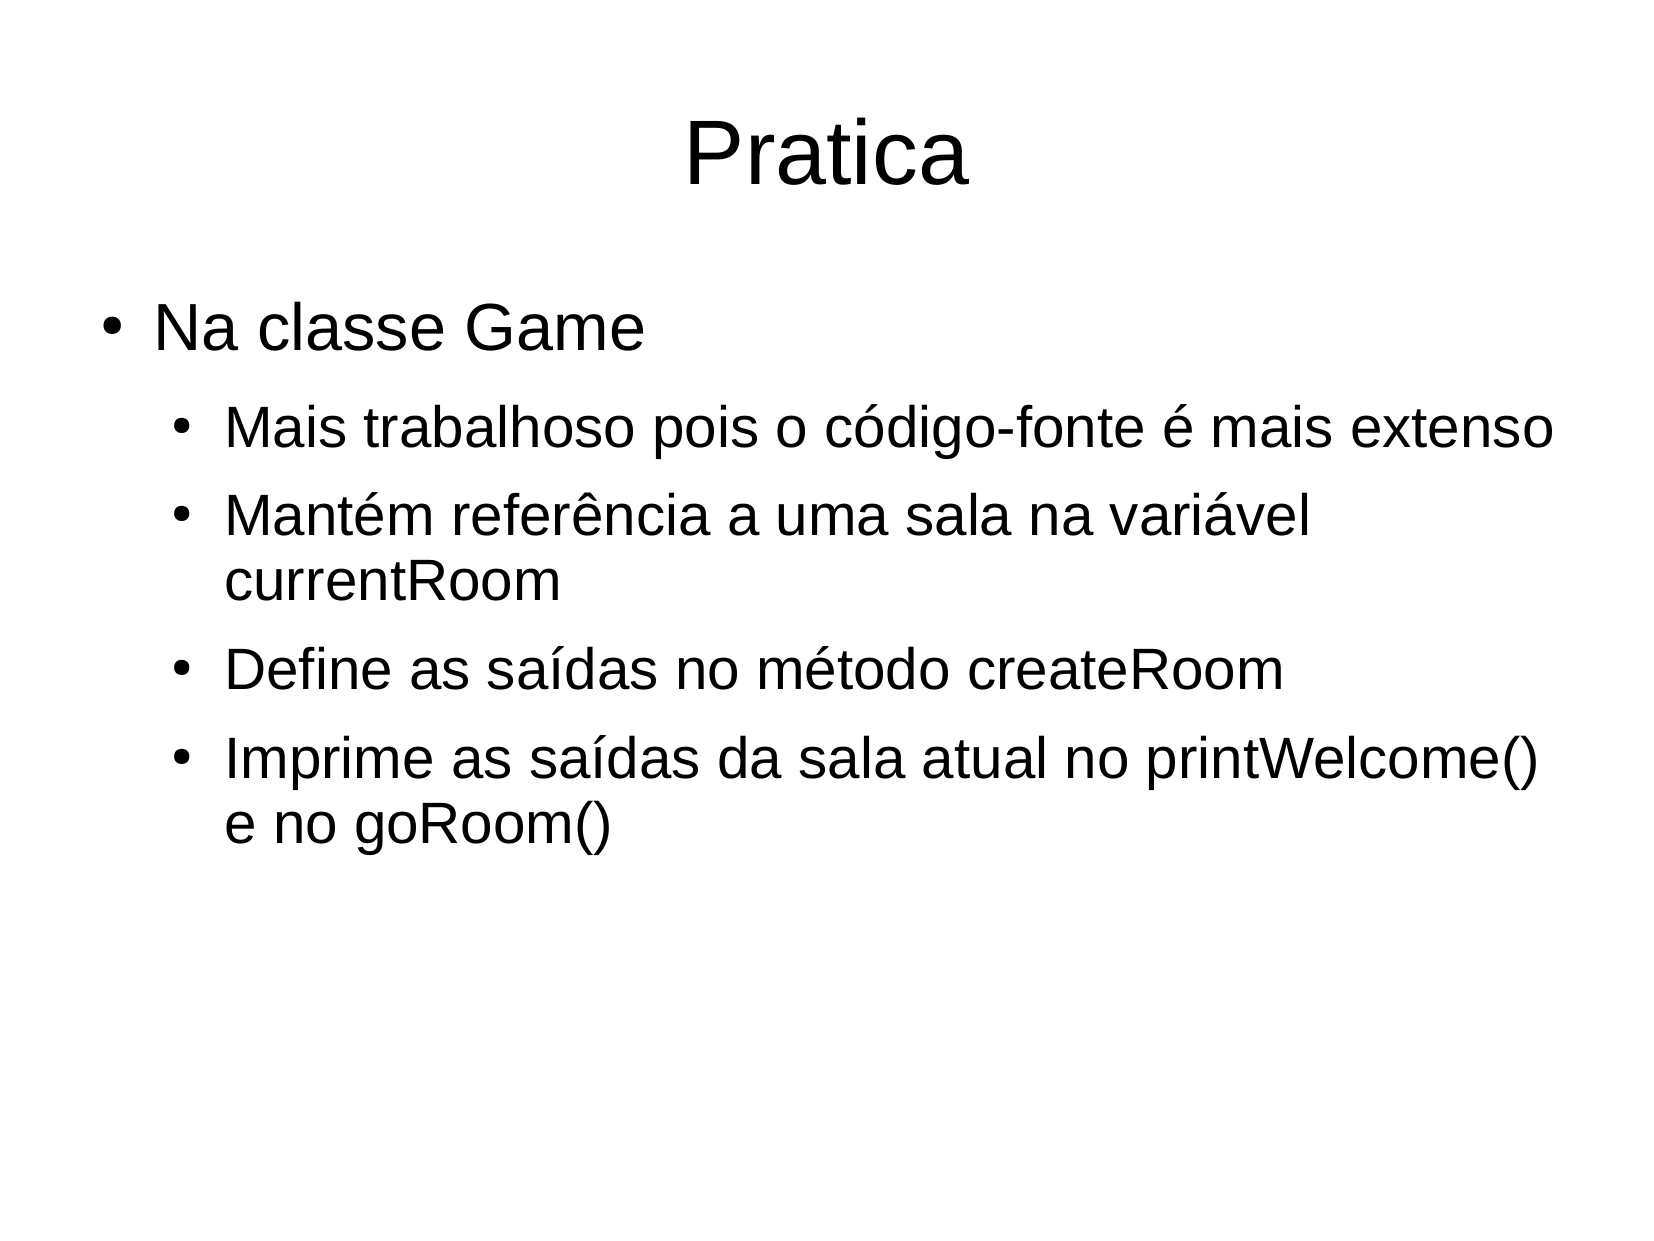

# Pratica
Na classe Game
Mais trabalhoso pois o código-fonte é mais extenso
Mantém referência a uma sala na variável currentRoom
Define as saídas no método createRoom
Imprime as saídas da sala atual no printWelcome() e no goRoom()